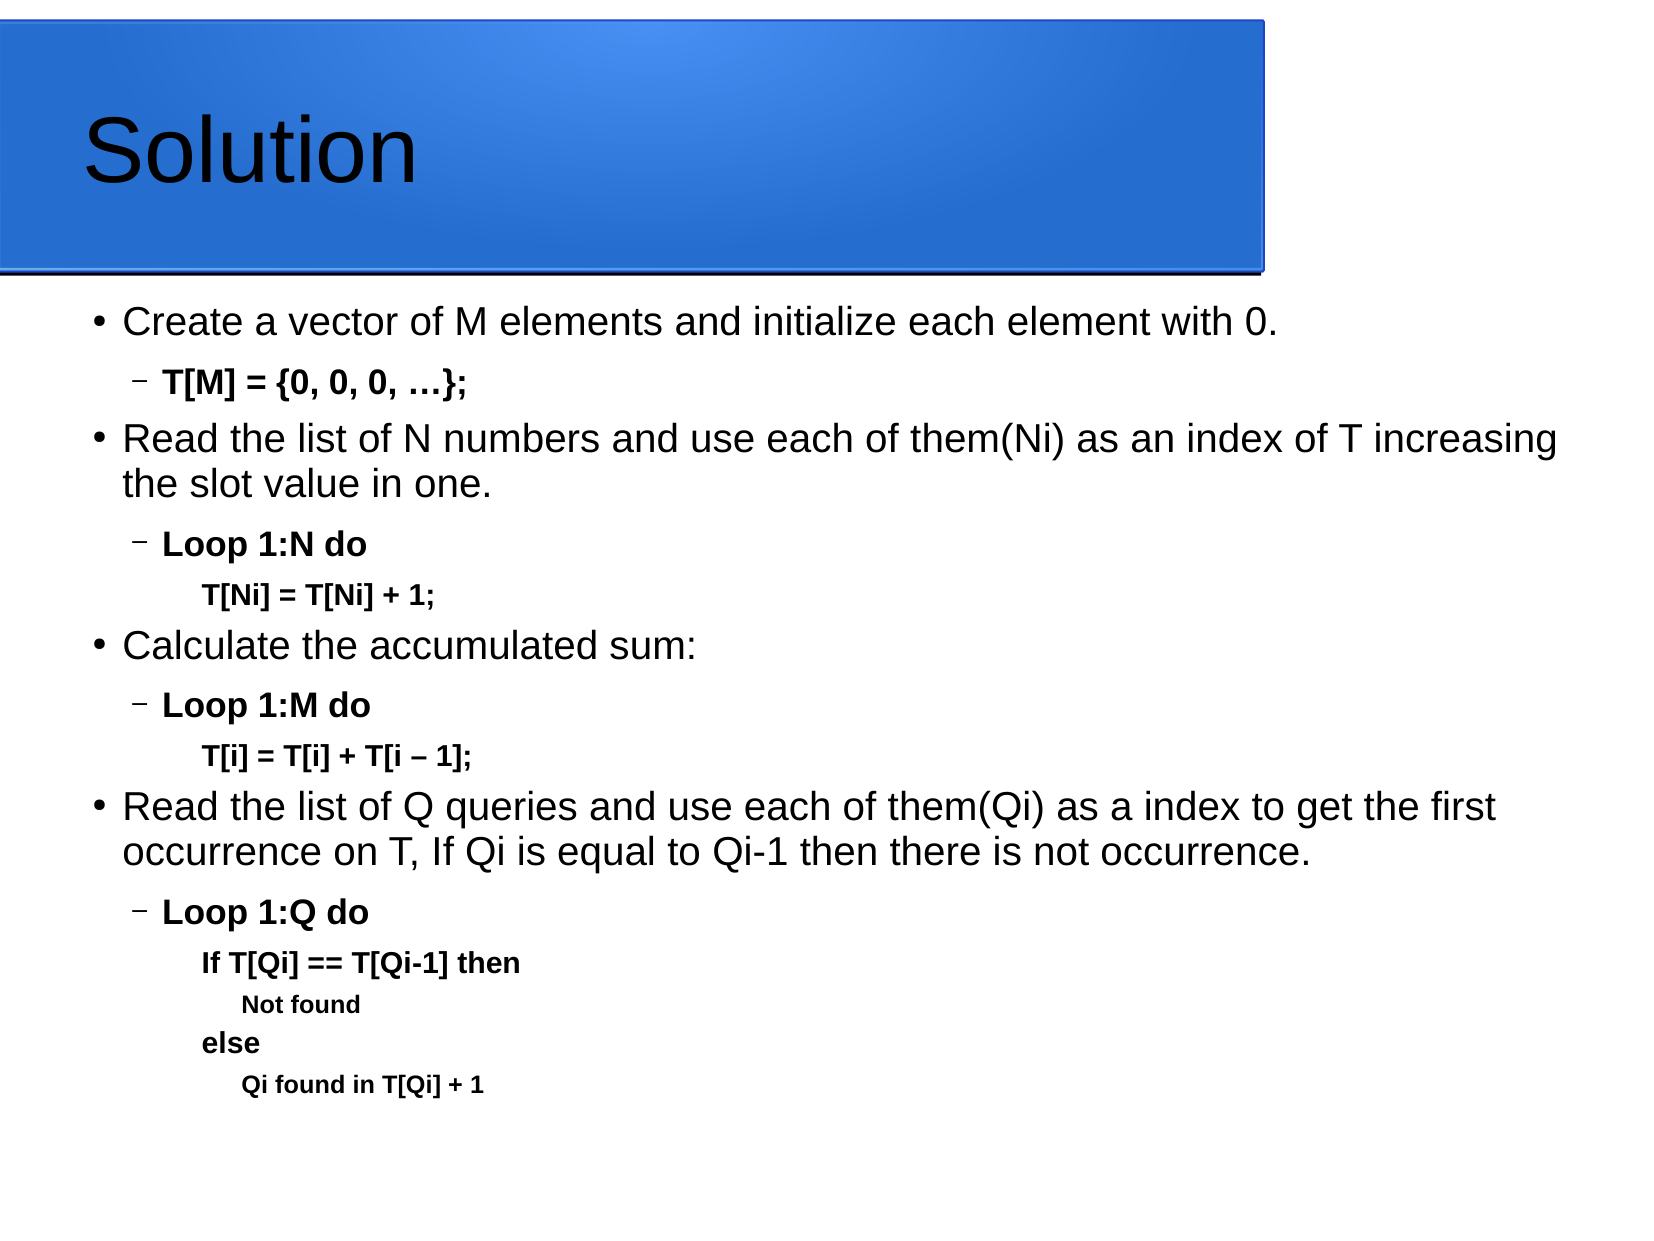

# Solution
Create a vector of M elements and initialize each element with 0.
T[M] = {0, 0, 0, …};
Read the list of N numbers and use each of them(Ni) as an index of T increasing the slot value in one.
Loop 1:N do
T[Ni] = T[Ni] + 1;
Calculate the accumulated sum:
Loop 1:M do
T[i] = T[i] + T[i – 1];
Read the list of Q queries and use each of them(Qi) as a index to get the first occurrence on T, If Qi is equal to Qi-1 then there is not occurrence.
Loop 1:Q do
If T[Qi] == T[Qi-1] then
Not found
else
Qi found in T[Qi] + 1